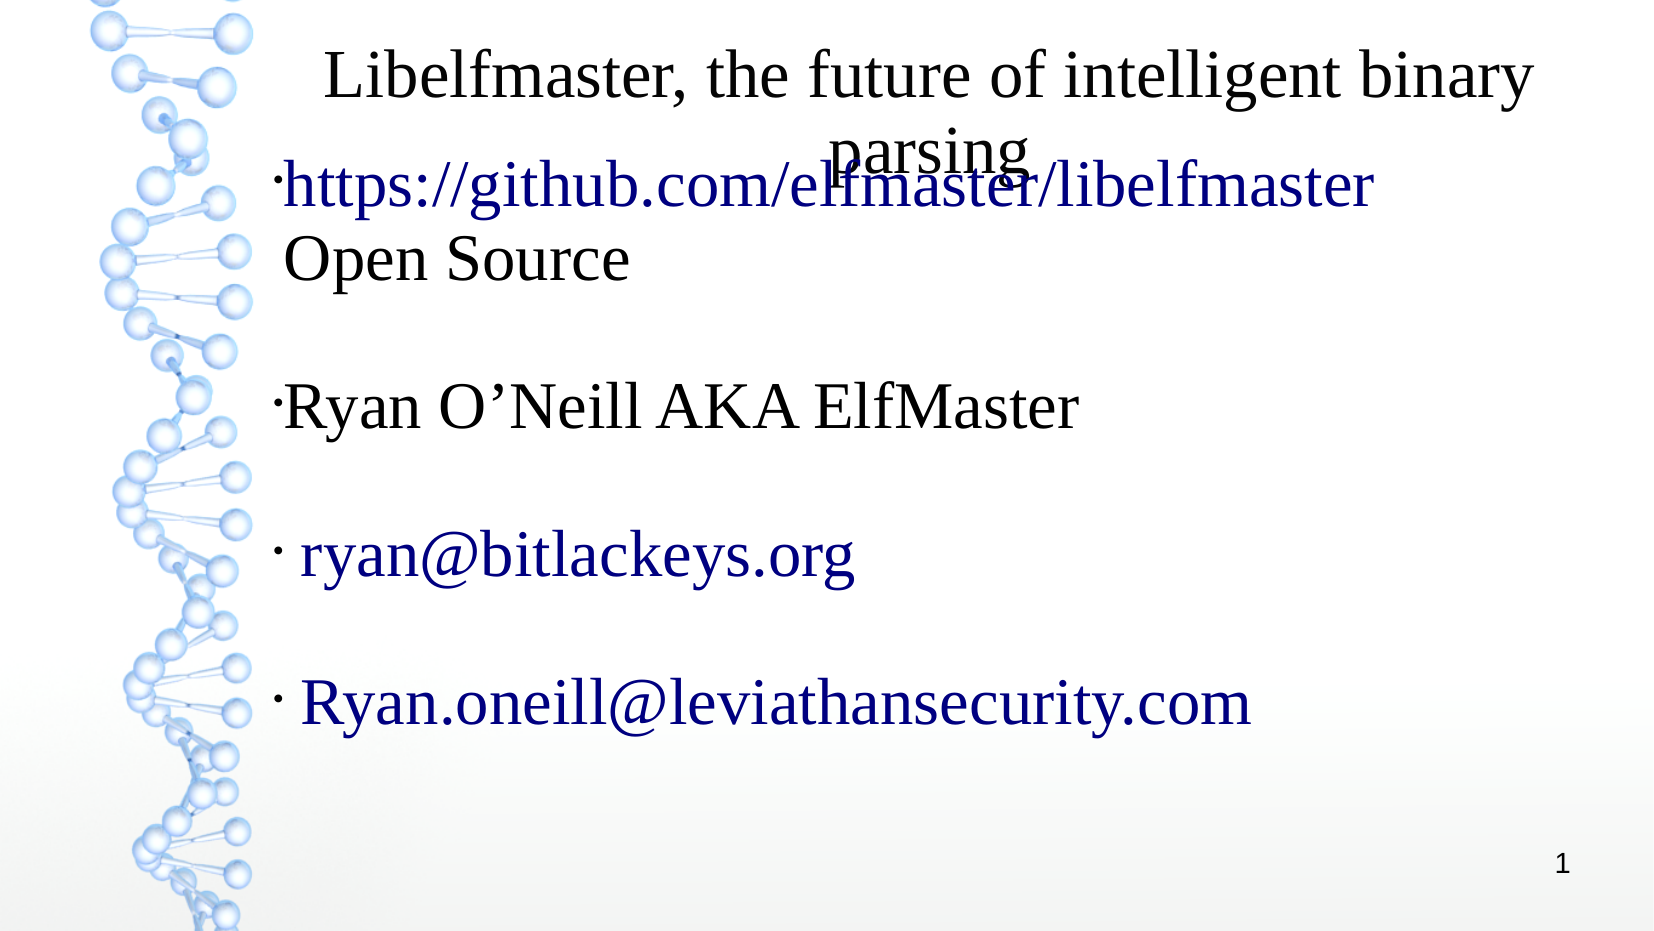

# Libelfmaster, the future of intelligent binary parsing
https://github.com/elfmaster/libelfmaster
Open Source
Ryan O’Neill AKA ElfMaster
 ryan@bitlackeys.org
 Ryan.oneill@leviathansecurity.com
1